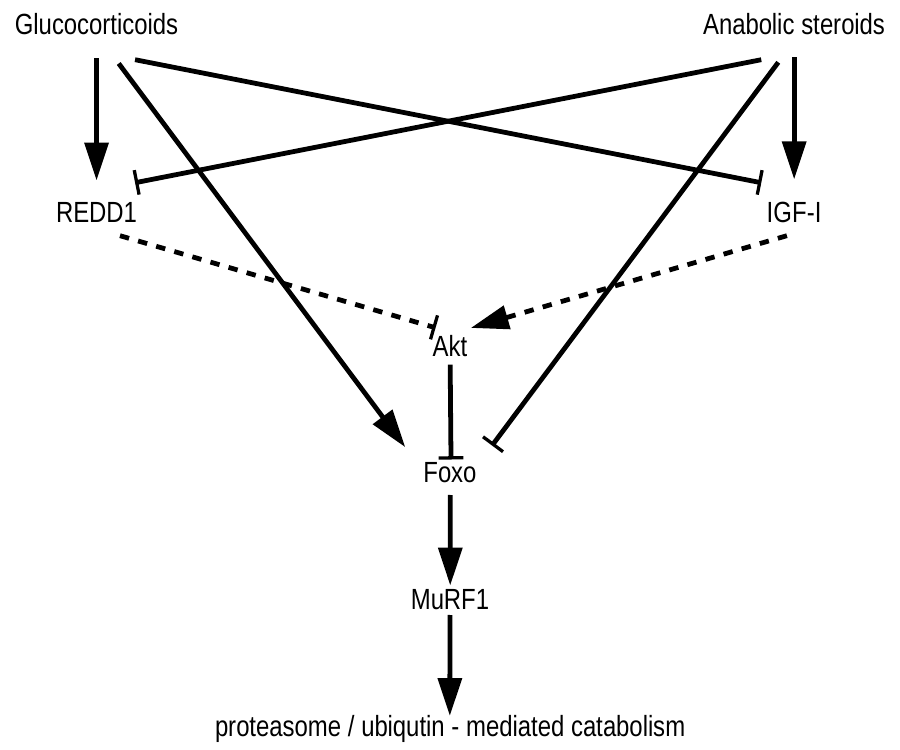

Glucocorticoids
Anabolic steroids
REDD1
IGF-I
Akt
Foxo
MuRF1
proteasome / ubiqutin - mediated catabolism